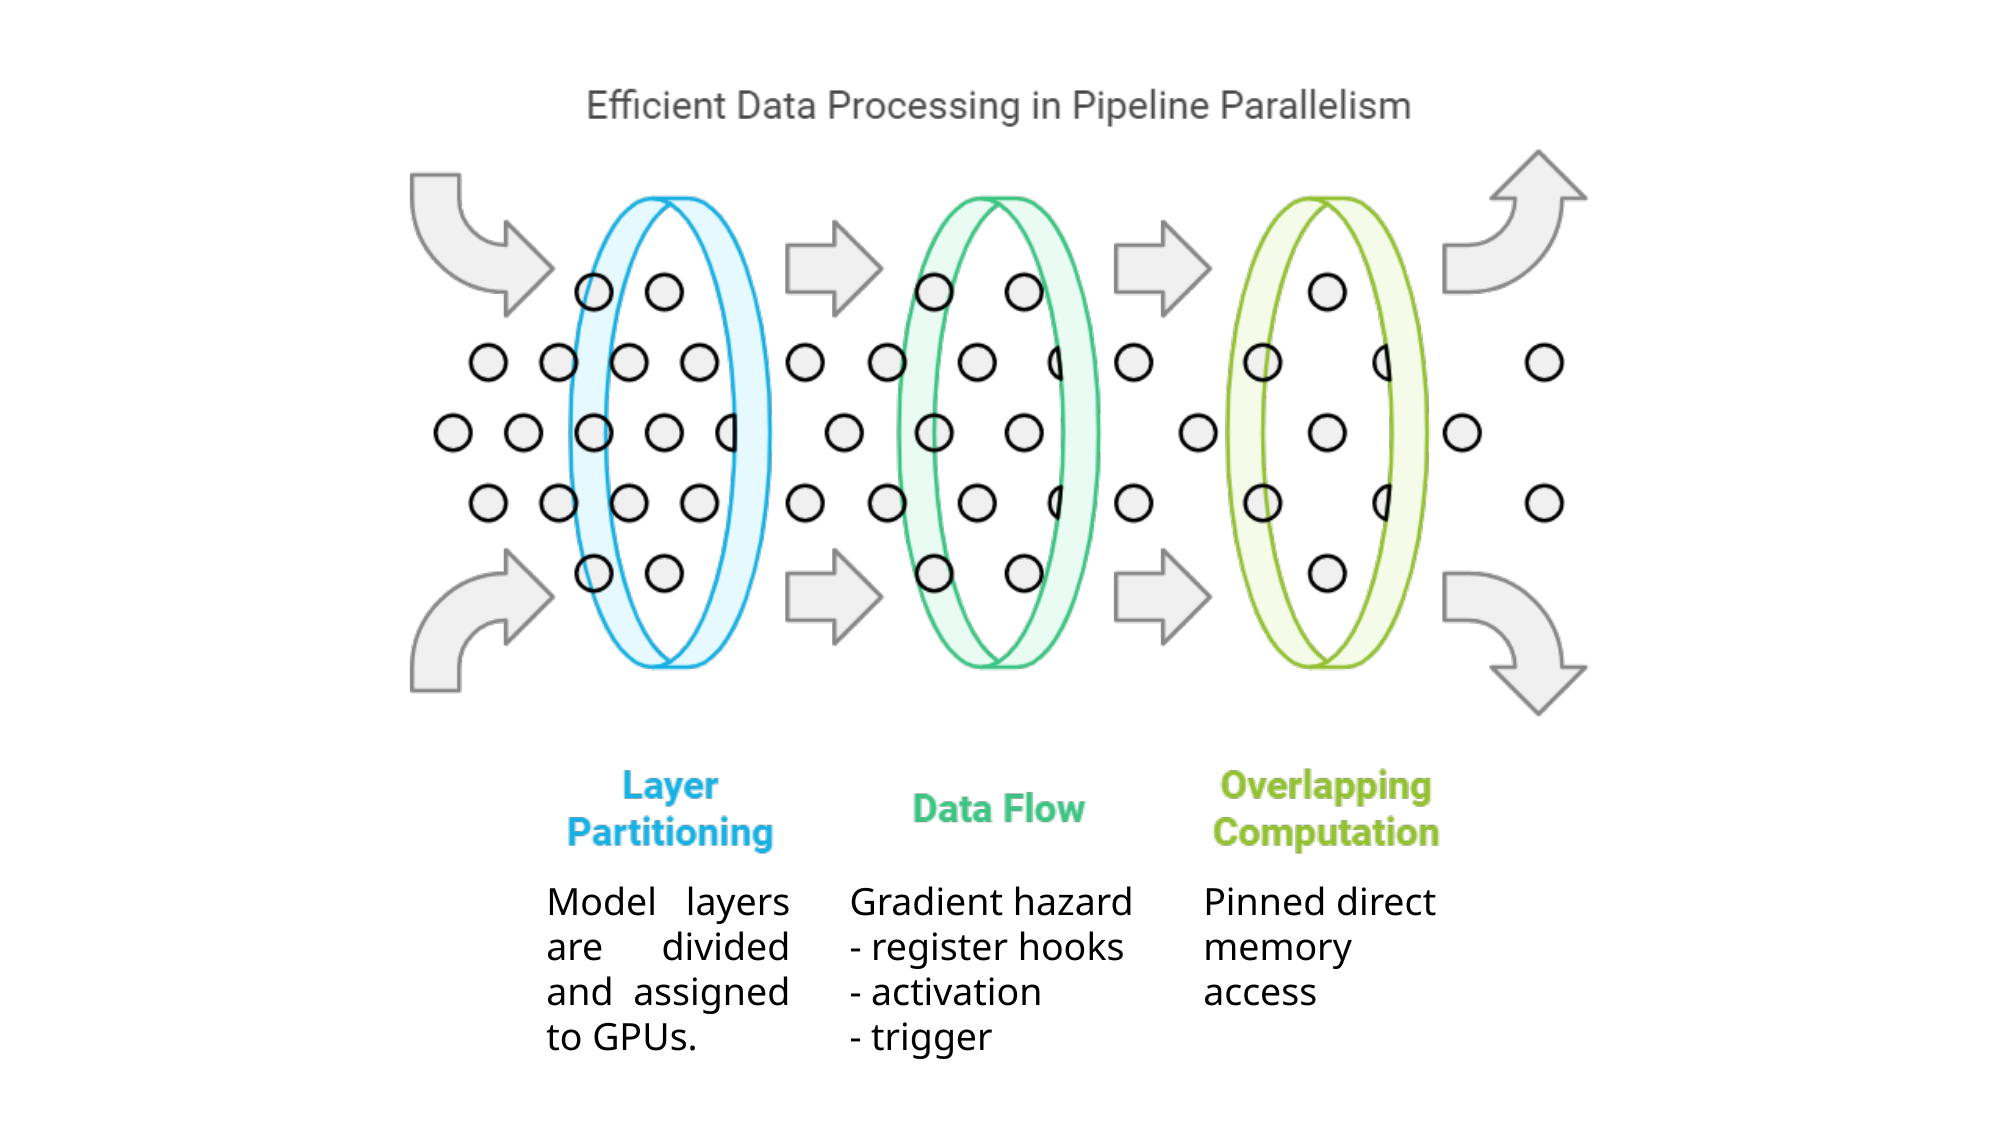

Model layers are divided and assigned to GPUs.
Gradient hazard
- register hooks
- activation
- trigger
Pinned direct memory access